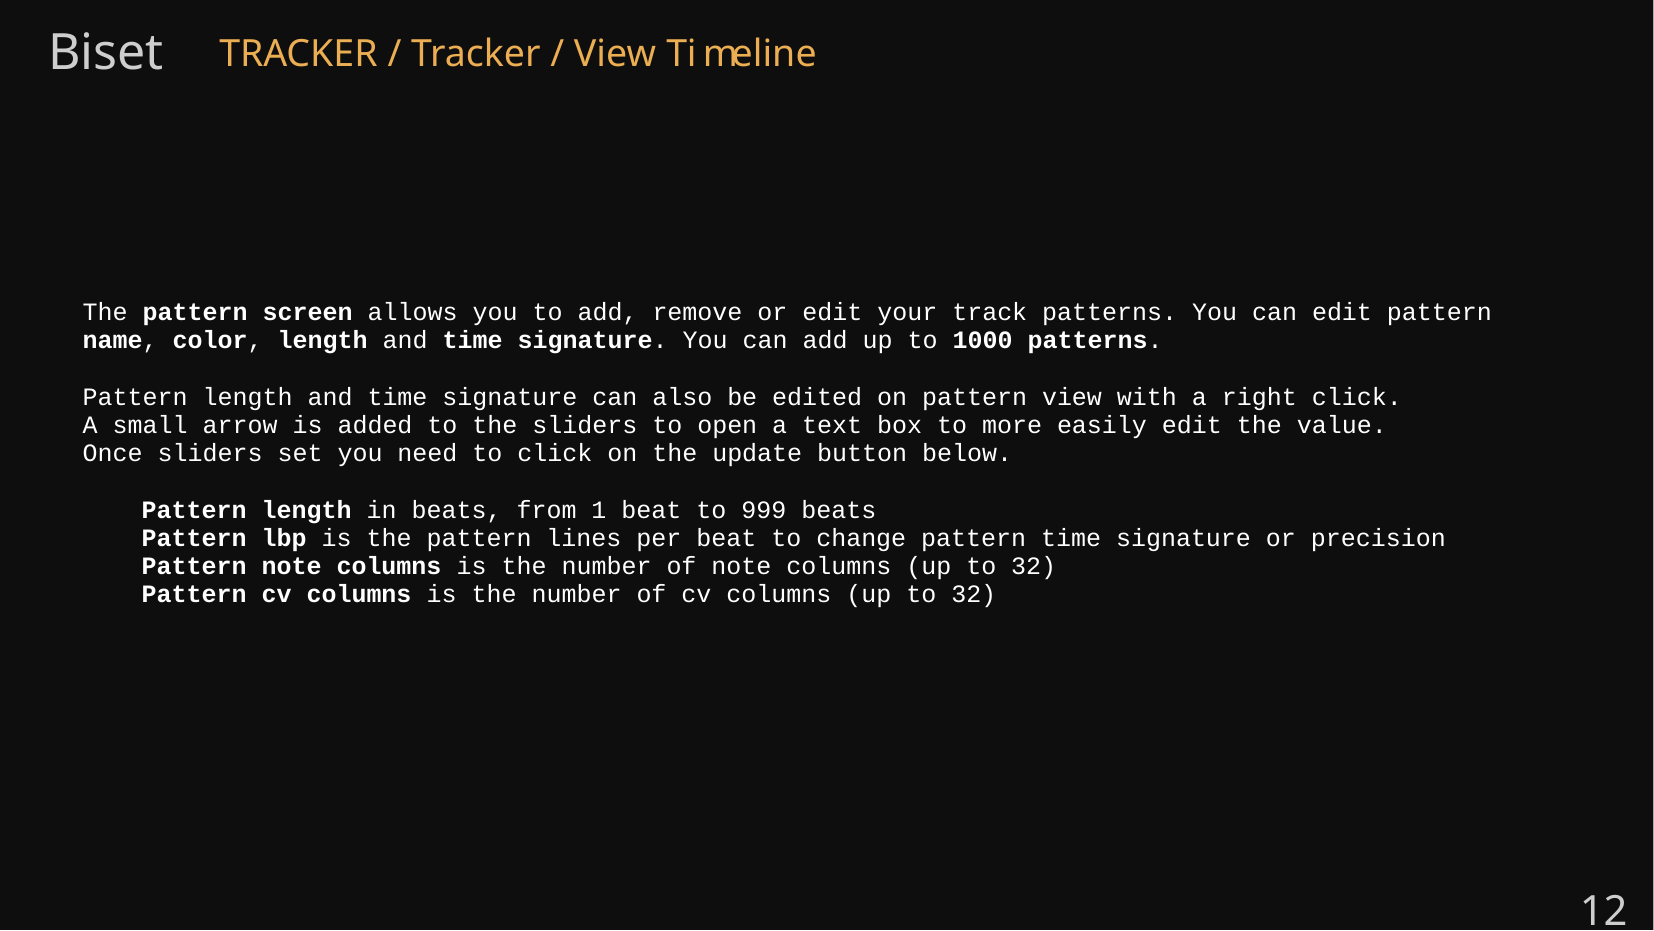

# Biset
TRACKER / Tracker / View Timeline
The pattern screen allows you to add, remove or edit your track patterns. You can edit pattern name, color, length and time signature. You can add up to 1000 patterns.
Pattern length and time signature can also be edited on pattern view with a right click.
A small arrow is added to the sliders to open a text box to more easily edit the value.
Once sliders set you need to click on the update button below.
Pattern length in beats, from 1 beat to 999 beats
Pattern lbp is the pattern lines per beat to change pattern time signature or precision
Pattern note columns is the number of note columns (up to 32)
Pattern cv columns is the number of cv columns (up to 32)
12